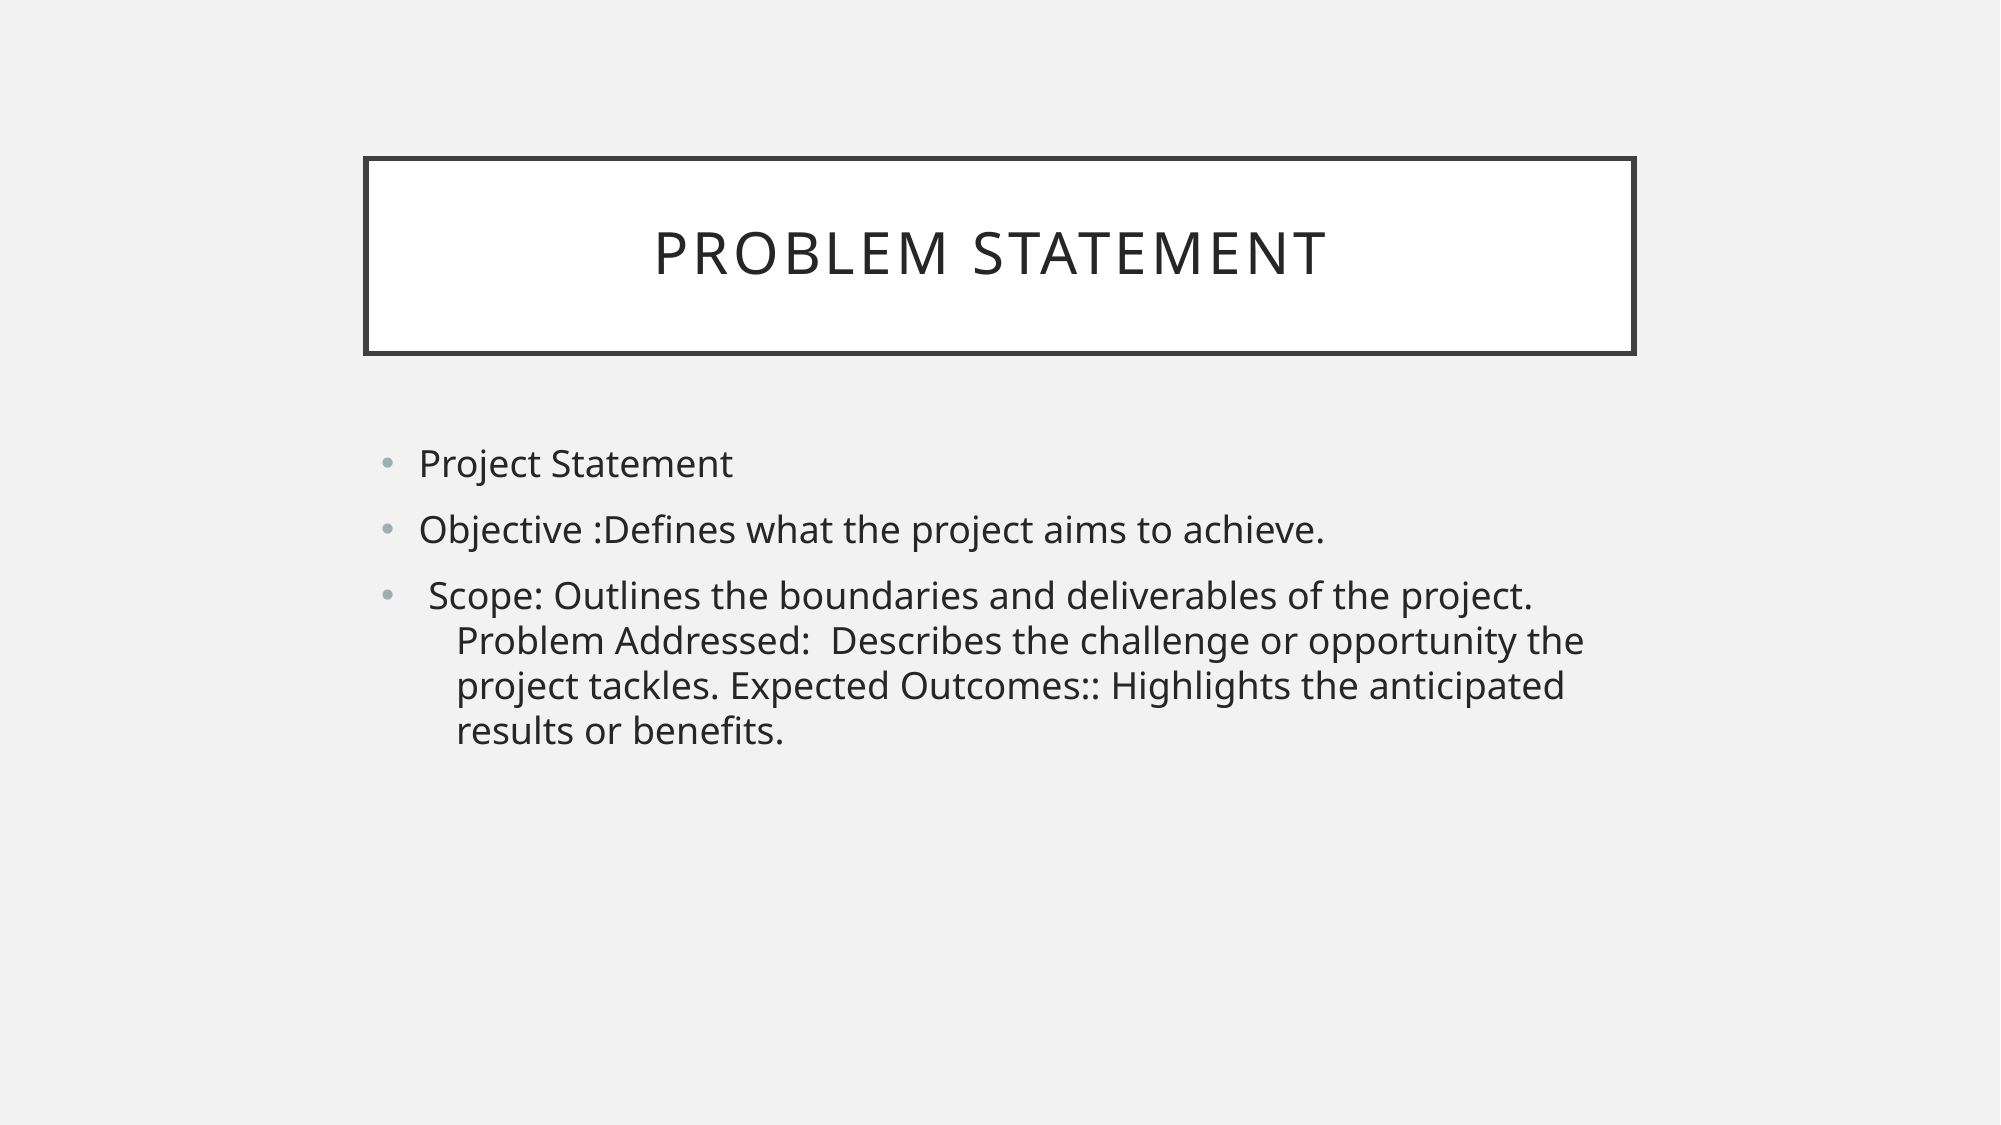

# PROBLEM STATEMENT
Project Statement
Objective :Defines what the project aims to achieve.
 Scope: Outlines the boundaries and deliverables of the project. Problem Addressed: Describes the challenge or opportunity the project tackles. Expected Outcomes:: Highlights the anticipated results or benefits.